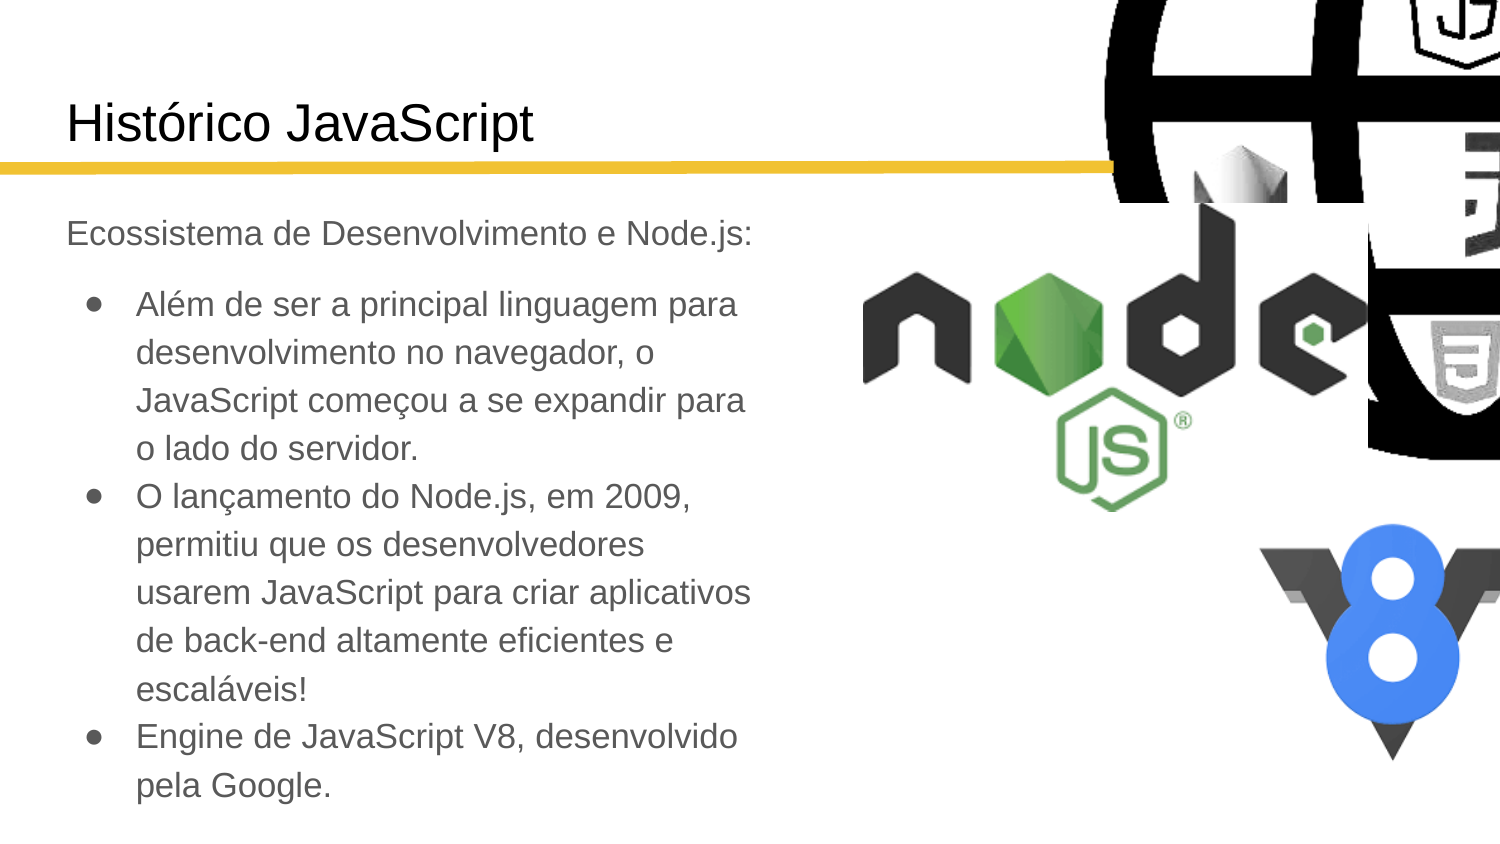

# Histórico JavaScript
Ecossistema de Desenvolvimento e Node.js:
Além de ser a principal linguagem para desenvolvimento no navegador, o JavaScript começou a se expandir para o lado do servidor.
O lançamento do Node.js, em 2009, permitiu que os desenvolvedores usarem JavaScript para criar aplicativos de back-end altamente eficientes e escaláveis!
Engine de JavaScript V8, desenvolvido pela Google.